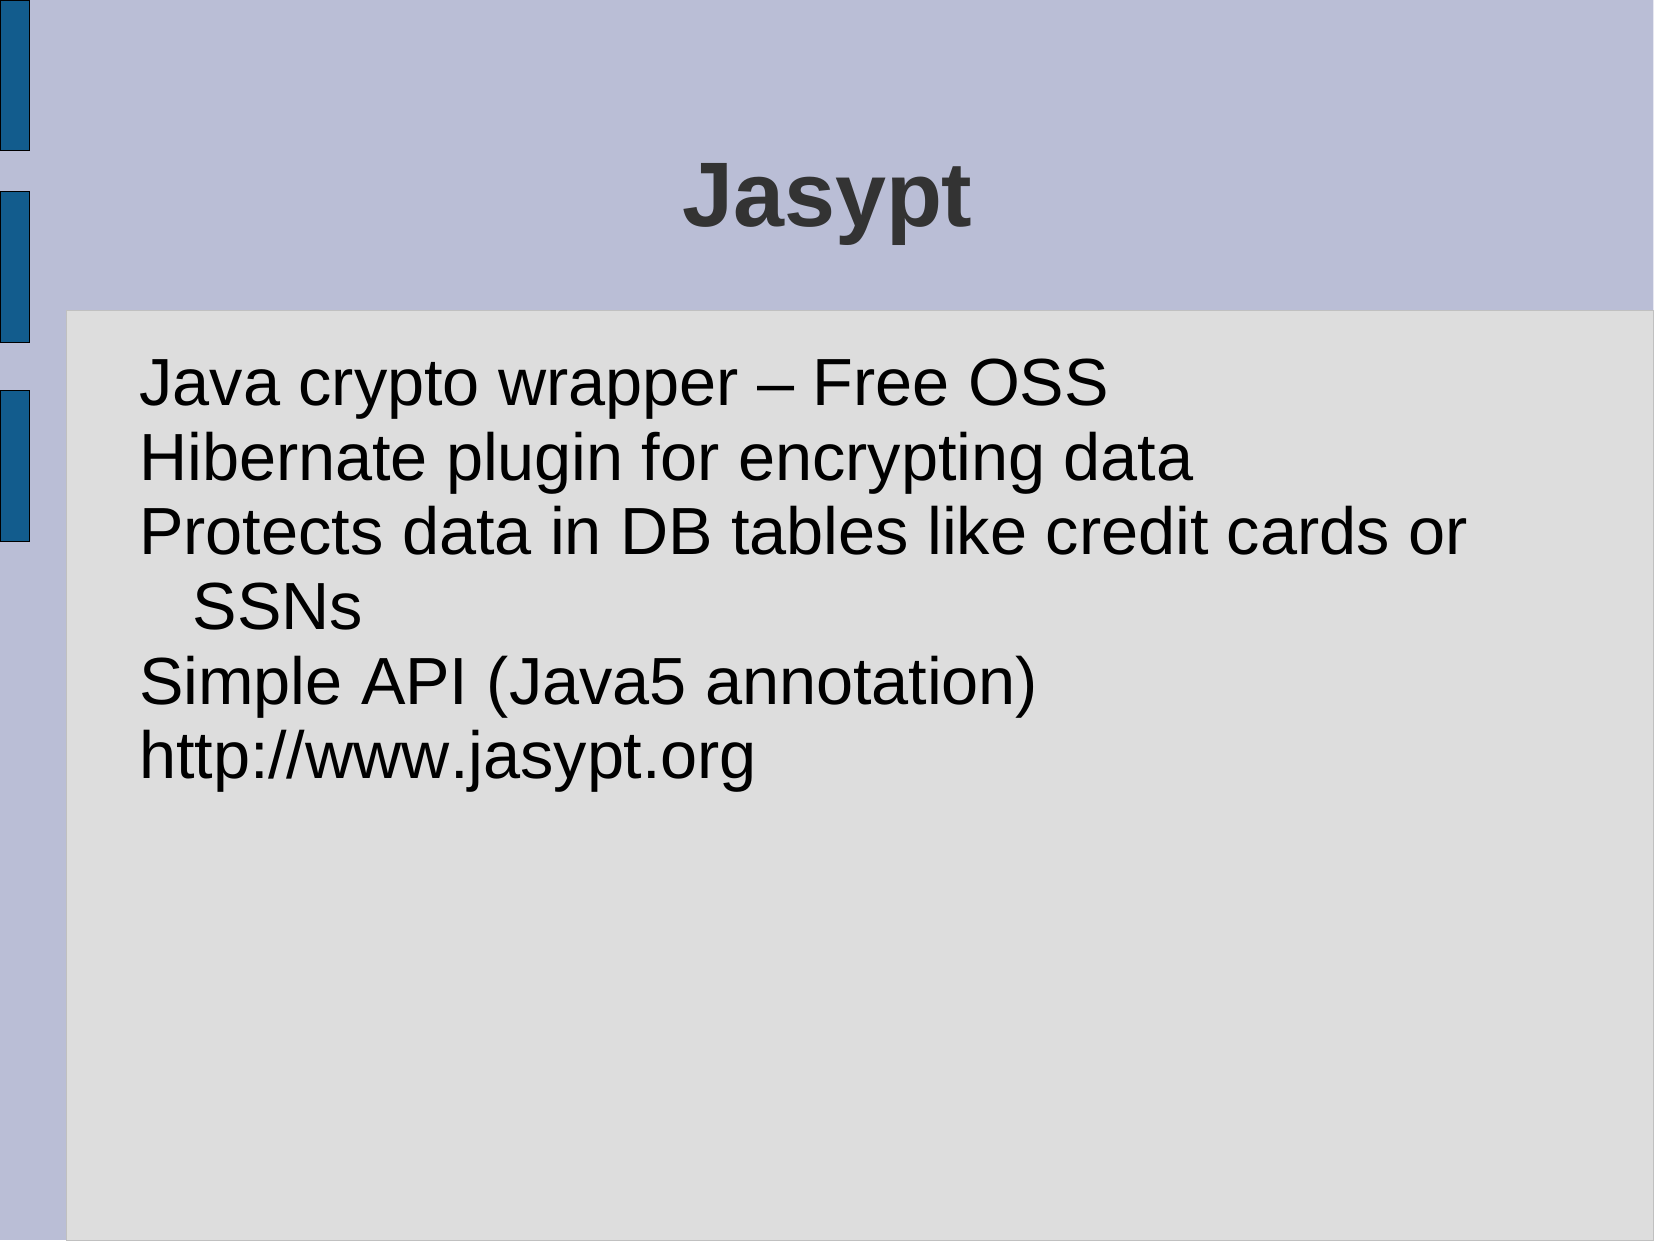

# Jasypt
Java crypto wrapper – Free OSS
Hibernate plugin for encrypting data
Protects data in DB tables like credit cards or SSNs
Simple API (Java5 annotation)
http://www.jasypt.org